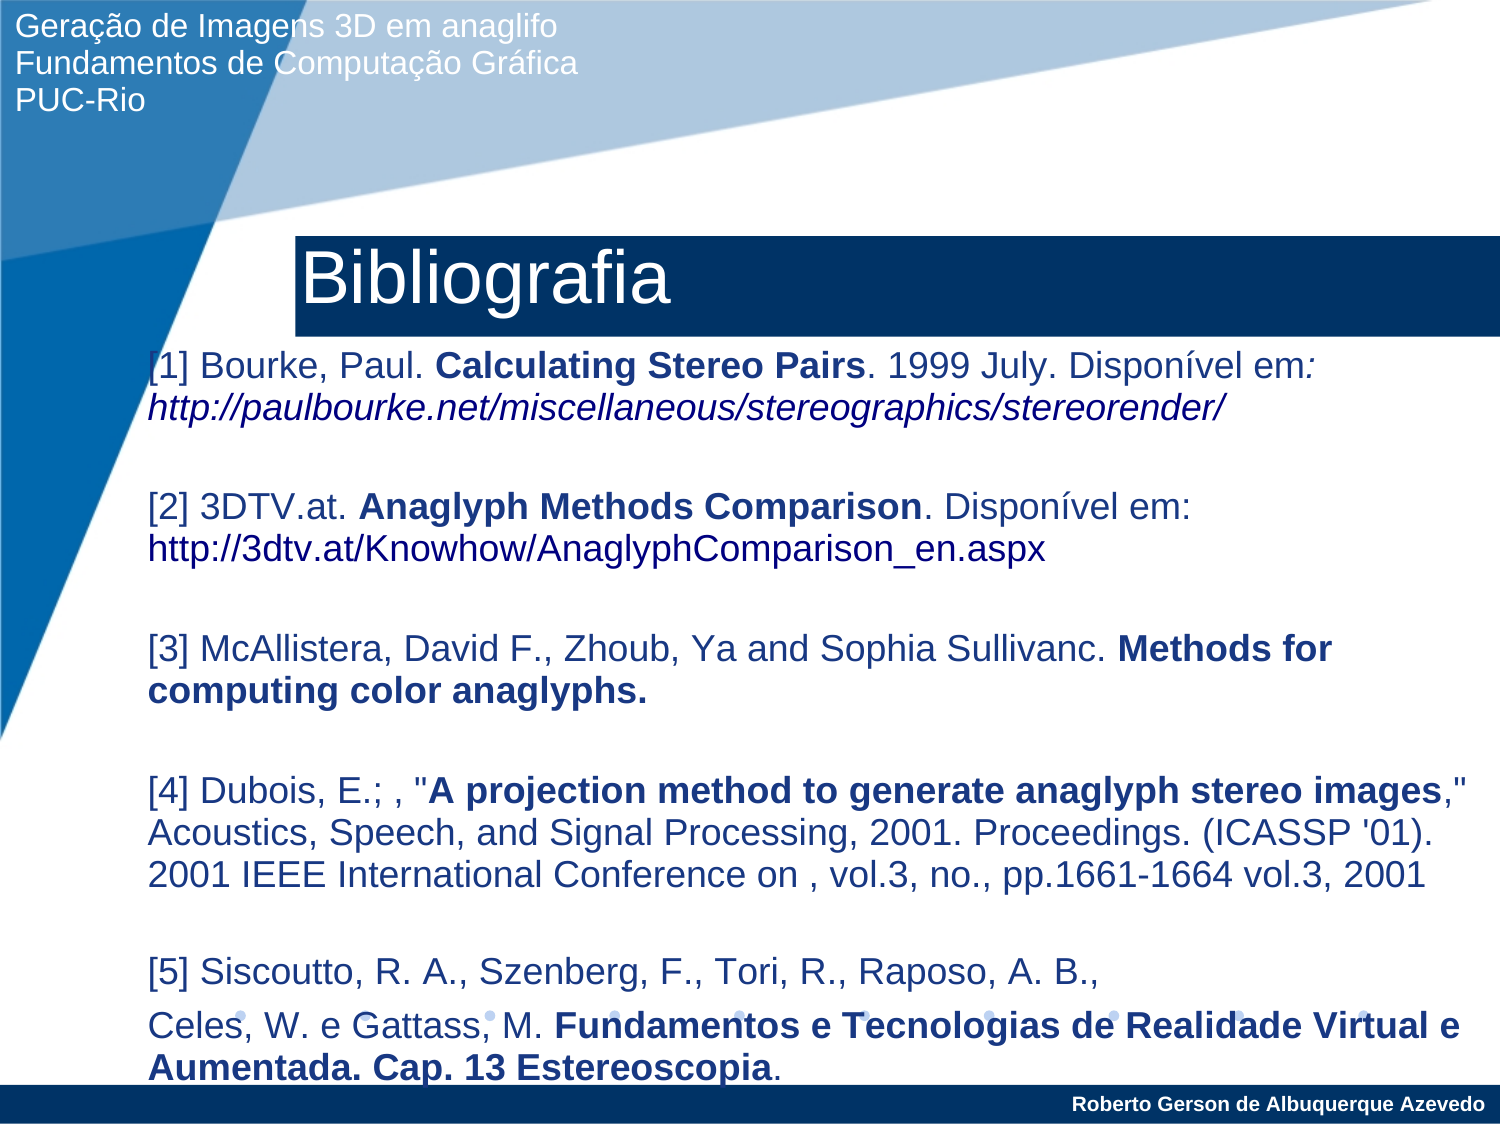

# Bibliografia
[1] Bourke, Paul. Calculating Stereo Pairs. 1999 July. Disponível em: http://paulbourke.net/miscellaneous/stereographics/stereorender/
[2] 3DTV.at. Anaglyph Methods Comparison. Disponível em: http://3dtv.at/Knowhow/AnaglyphComparison_en.aspx
[3] McAllistera, David F., Zhoub, Ya and Sophia Sullivanc. Methods for computing color anaglyphs.
[4] Dubois, E.; , "A projection method to generate anaglyph stereo images," Acoustics, Speech, and Signal Processing, 2001. Proceedings. (ICASSP '01). 2001 IEEE International Conference on , vol.3, no., pp.1661-1664 vol.3, 2001
[5] Siscoutto, R. A., Szenberg, F., Tori, R., Raposo, A. B.,
Celes, W. e Gattass, M. Fundamentos e Tecnologias de Realidade Virtual e Aumentada. Cap. 13 Estereoscopia.